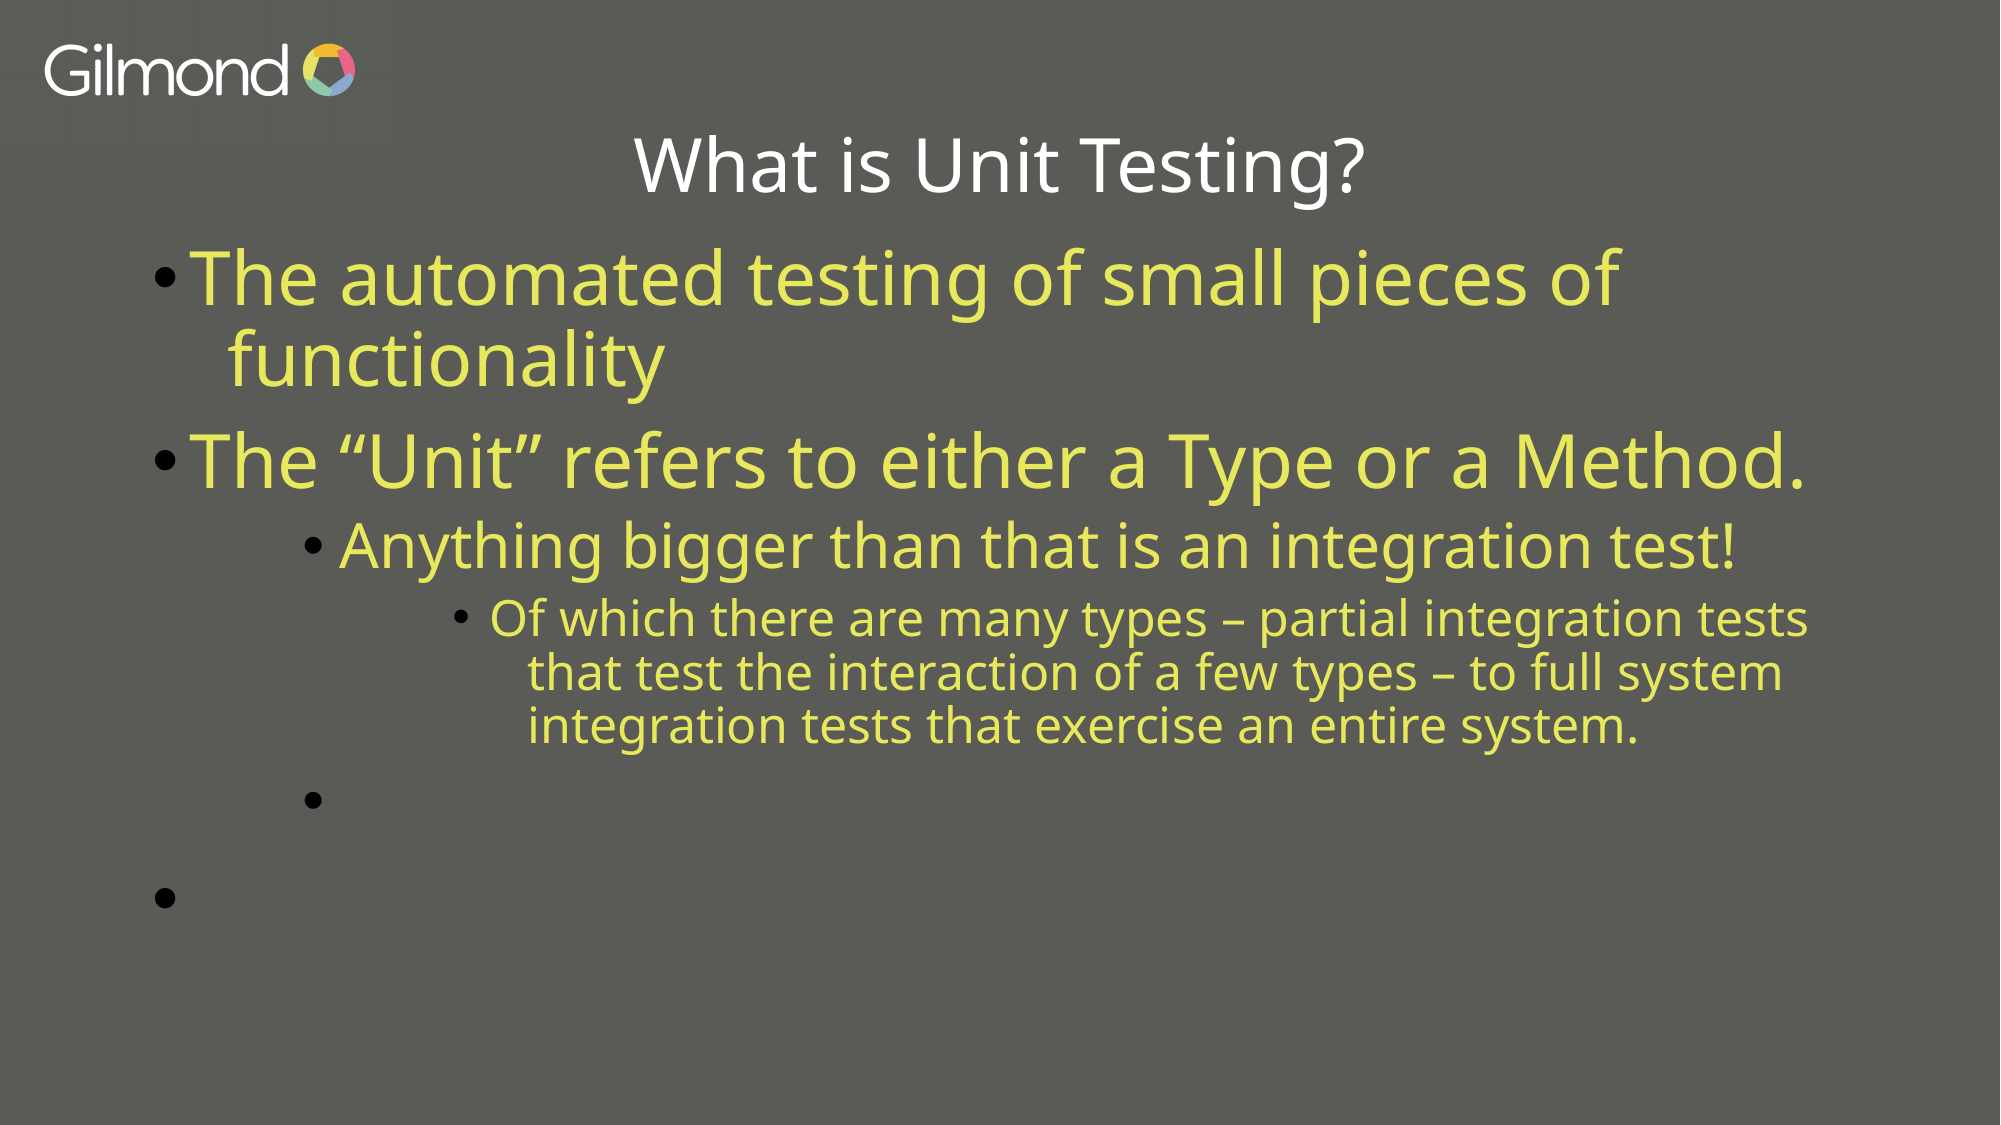

# What is Unit Testing?
The automated testing of small pieces of functionality
The “Unit” refers to either a Type or a Method.
Anything bigger than that is an integration test!
Of which there are many types – partial integration tests that test the interaction of a few types – to full system integration tests that exercise an entire system.